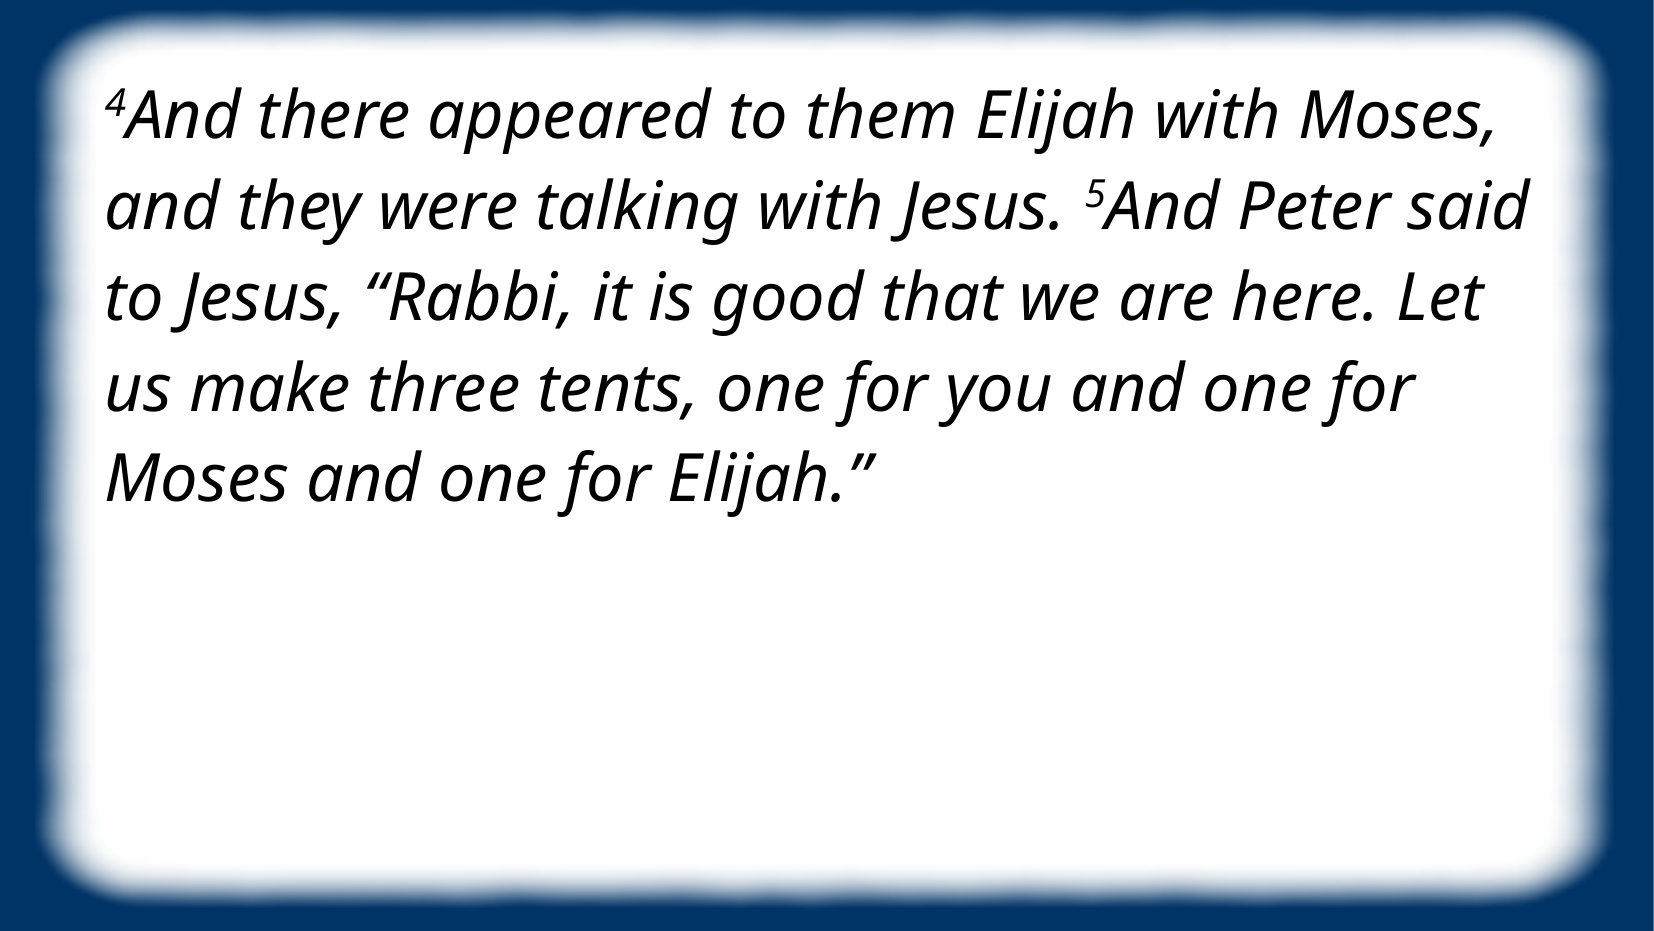

4And there appeared to them Elijah with Moses, and they were talking with Jesus. 5And Peter said to Jesus, “Rabbi, it is good that we are here. Let us make three tents, one for you and one for Moses and one for Elijah.”